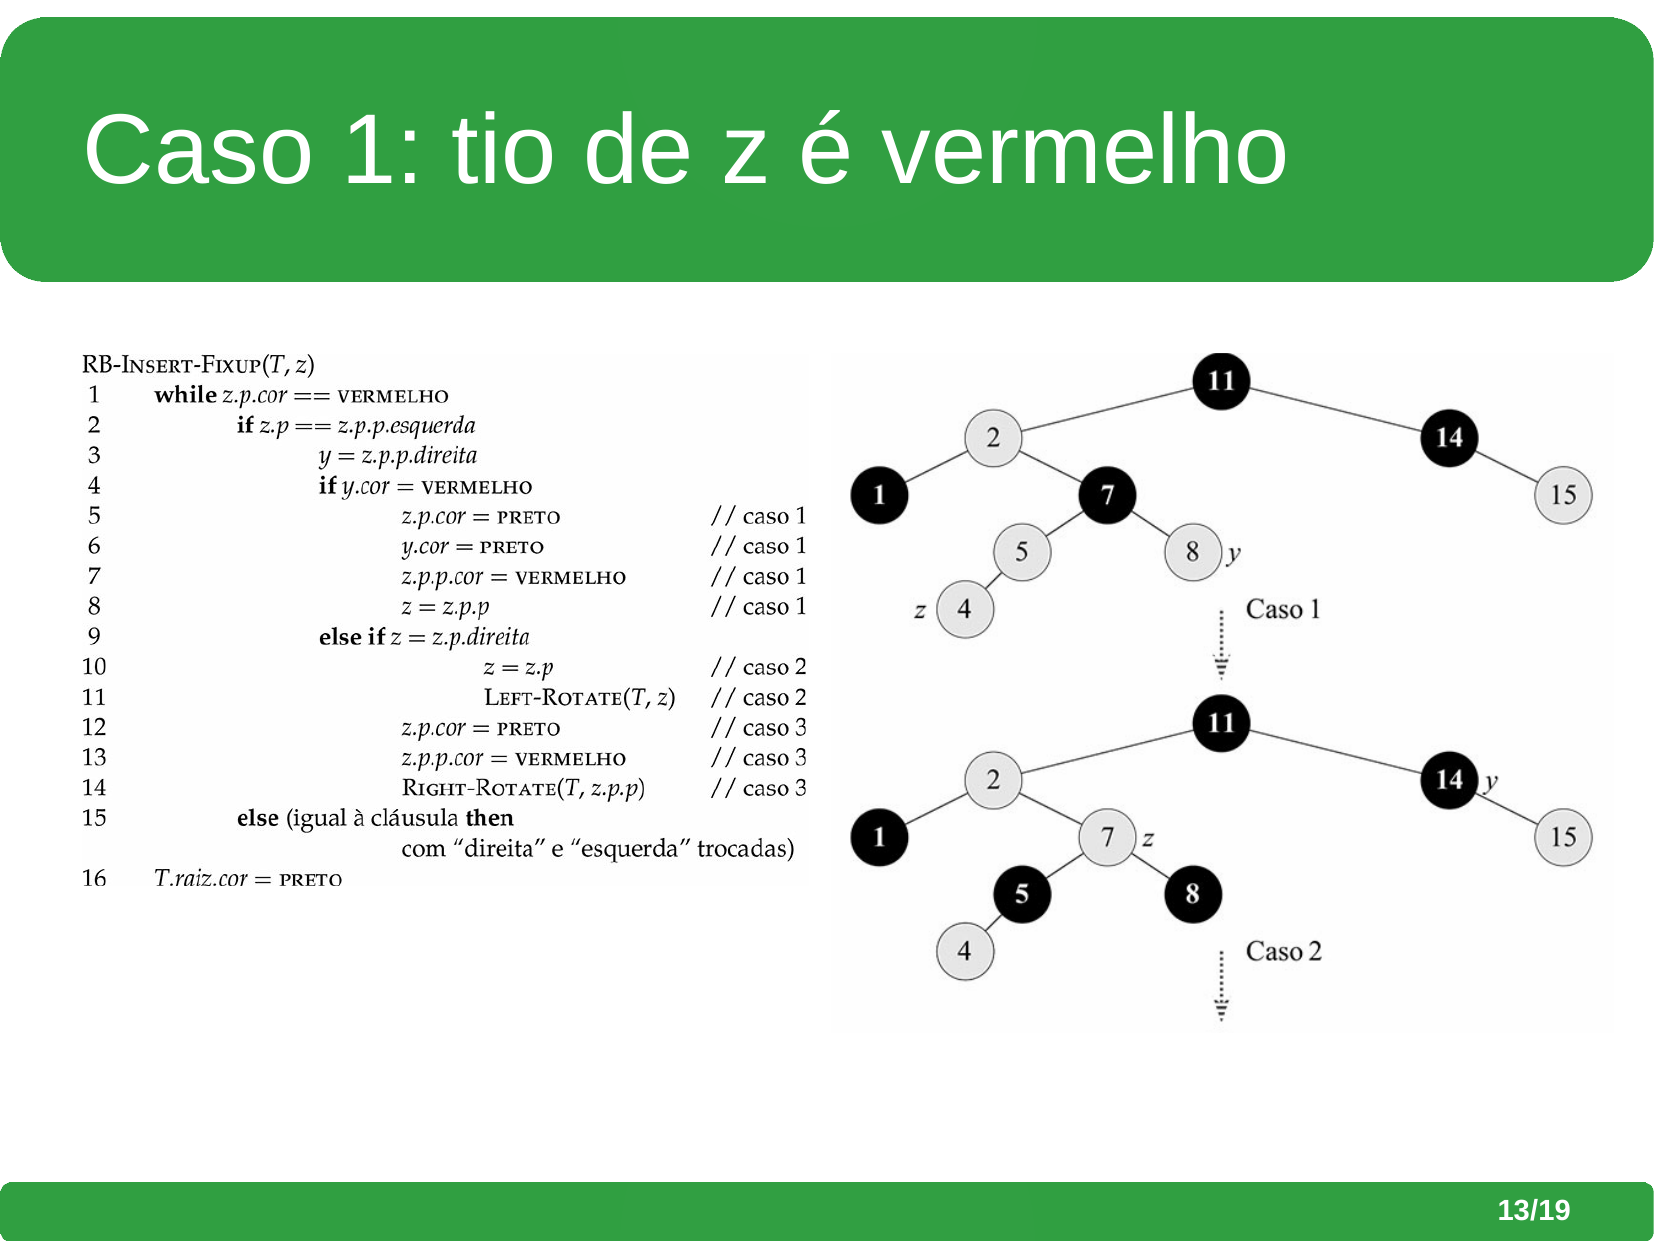

# Caso 1: tio de z é vermelho
13